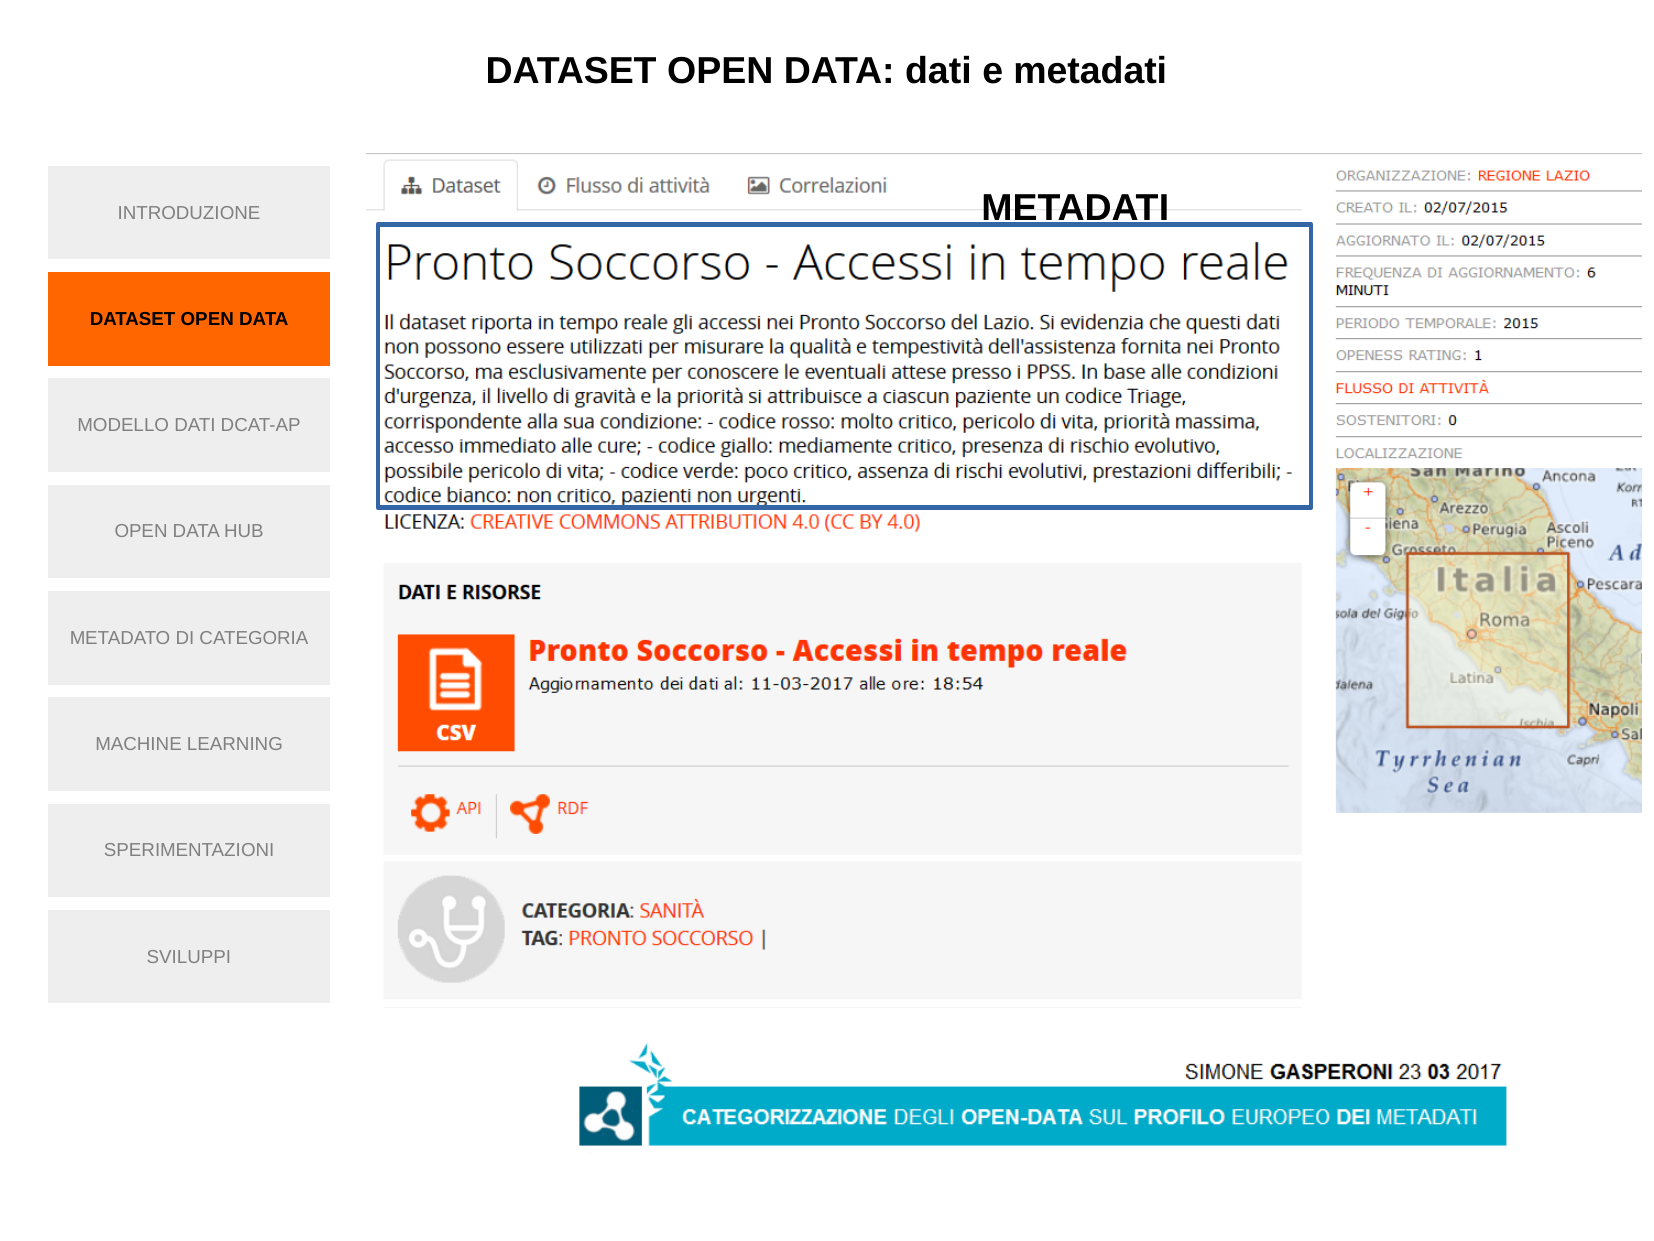

DATASET OPEN DATA: dati e metadati
INTRODUZIONE
METADATI
DATASET OPEN DATA
MODELLO DATI DCAT-AP
OPEN DATA HUB
METADATO DI CATEGORIA
MACHINE LEARNING
SPERIMENTAZIONI
SVILUPPI